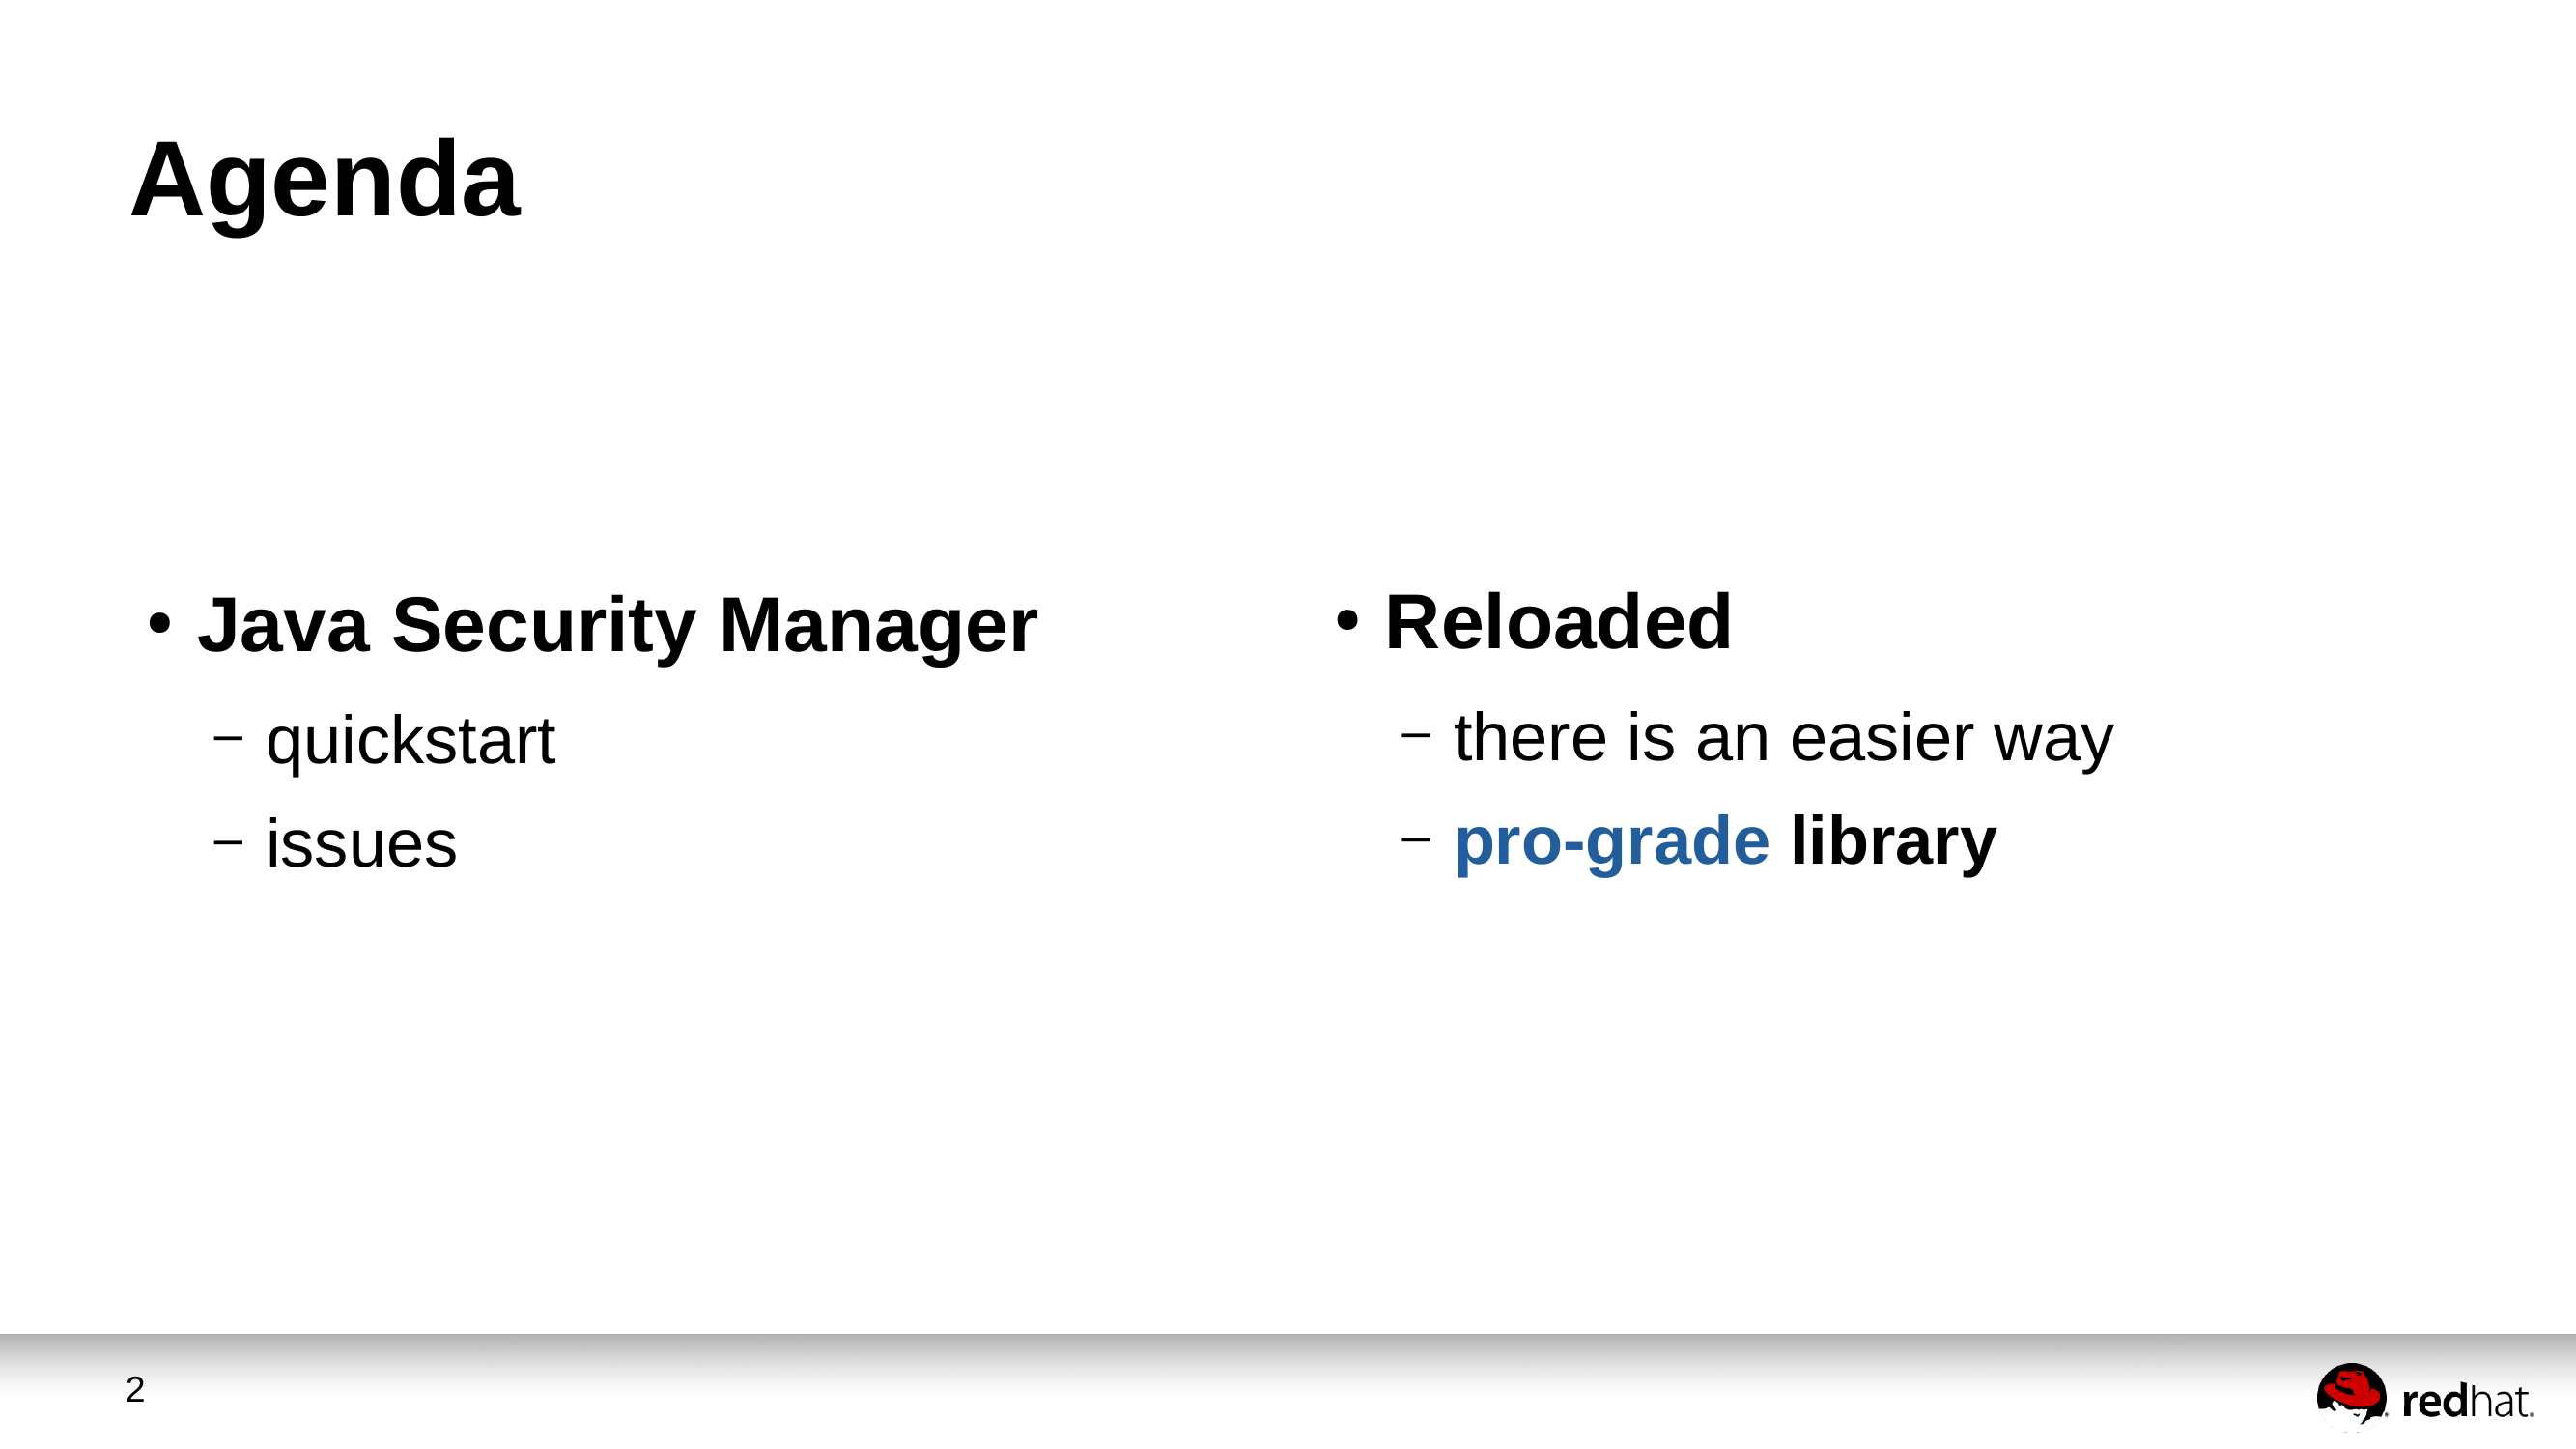

# Agenda
Java Security Manager
quickstart
issues
Reloaded
there is an easier way
pro-grade library
2